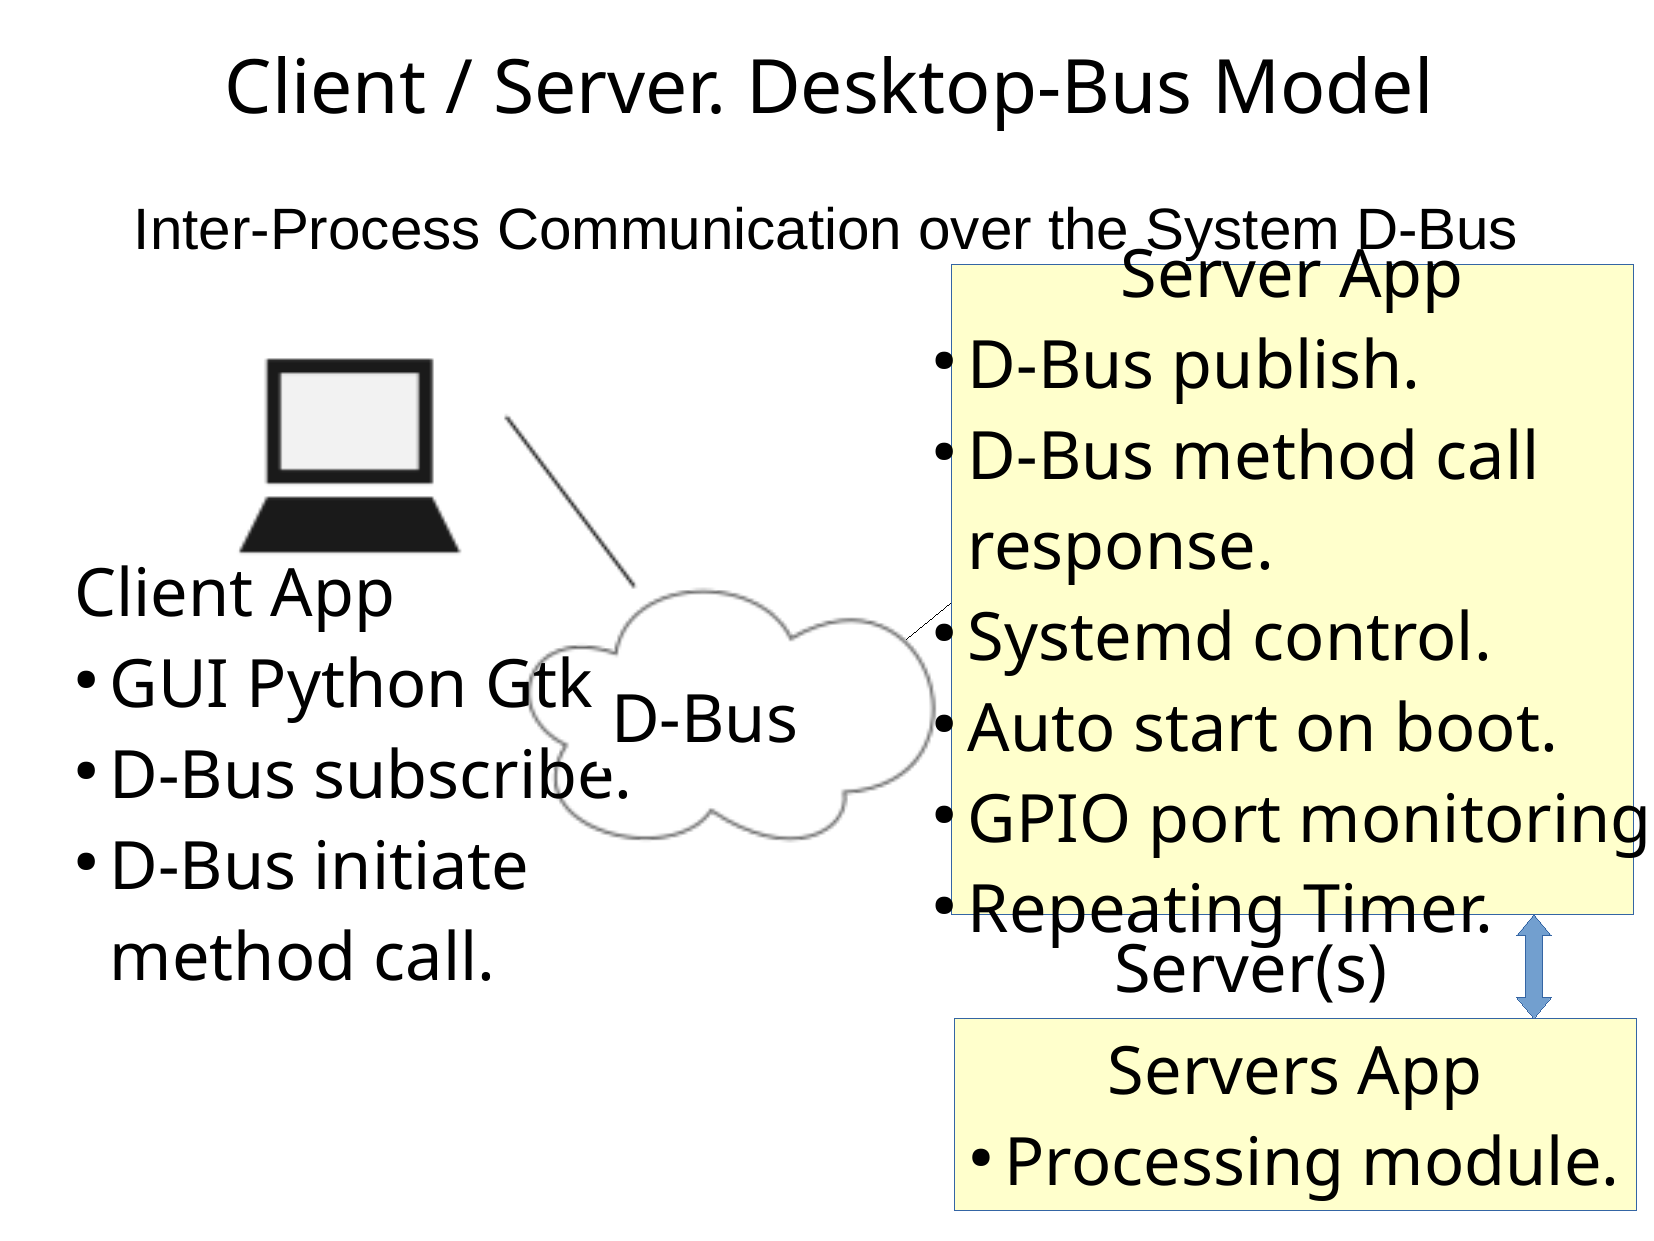

Client / Server. Desktop-Bus Model
# Inter-Process Communication over the System D-Bus
Server App
D-Bus publish.
D-Bus method call
response.
Systemd control.
Auto start on boot.
GPIO port monitoring
Repeating Timer.
Client App
GUI Python Gtk.
D-Bus subscribe.
D-Bus initiate
method call.
D-Bus
Server(s)
Servers App
Processing module.
Stuff